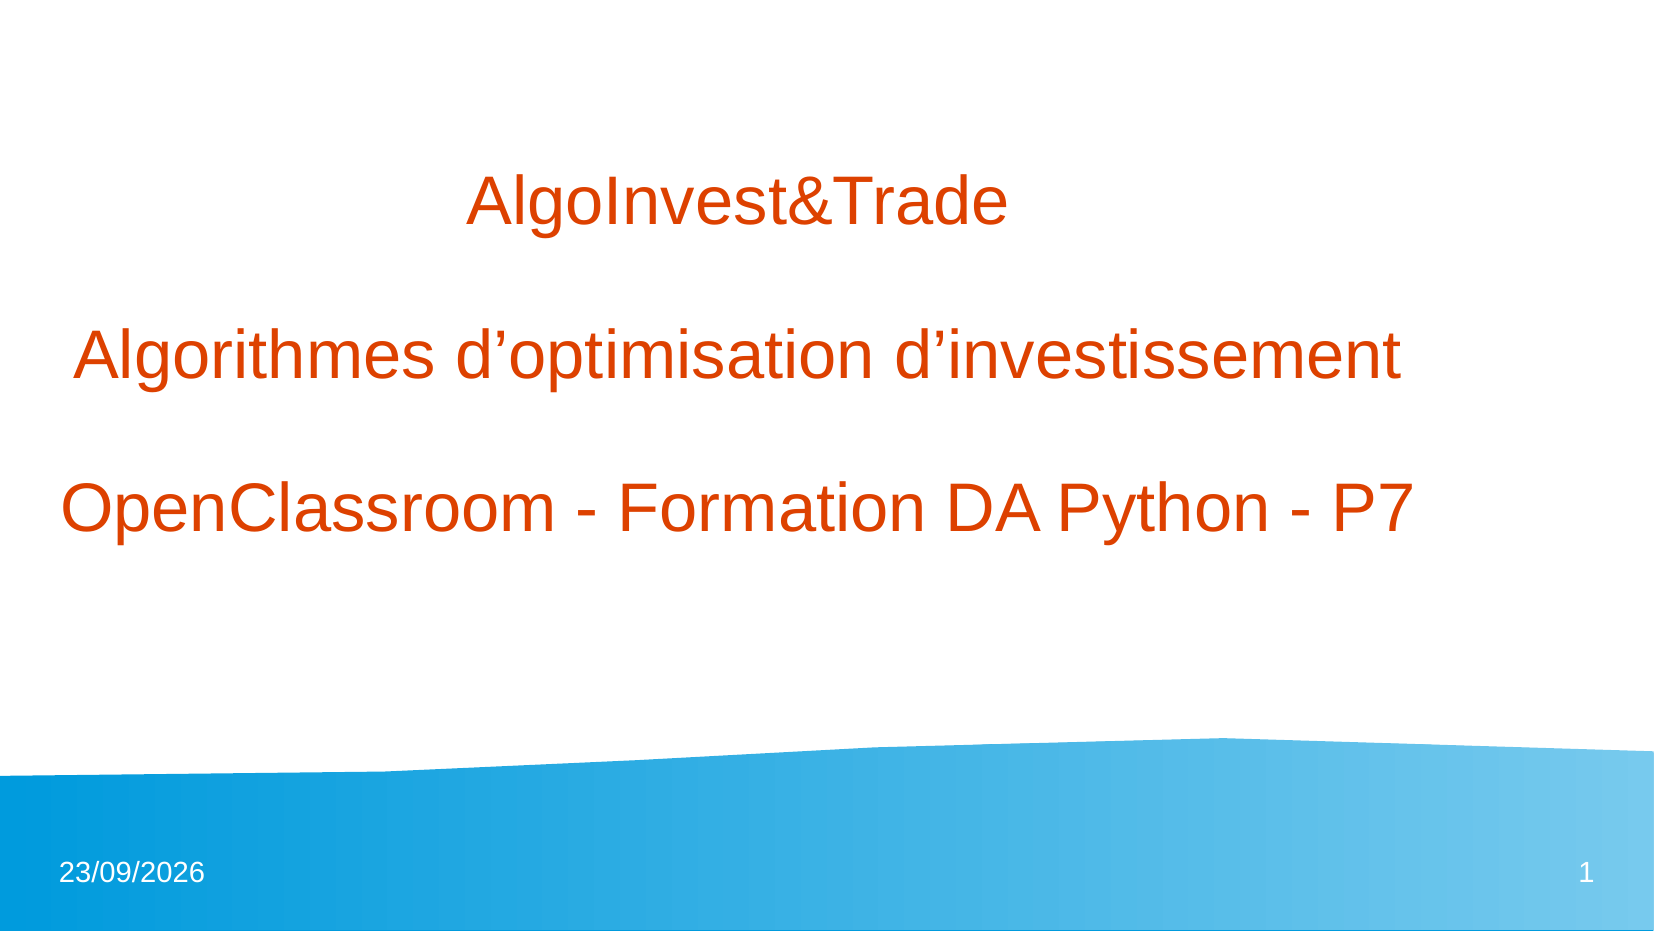

# AlgoInvest&Trade Algorithmes d’optimisation d’investissement OpenClassroom - Formation DA Python - P7